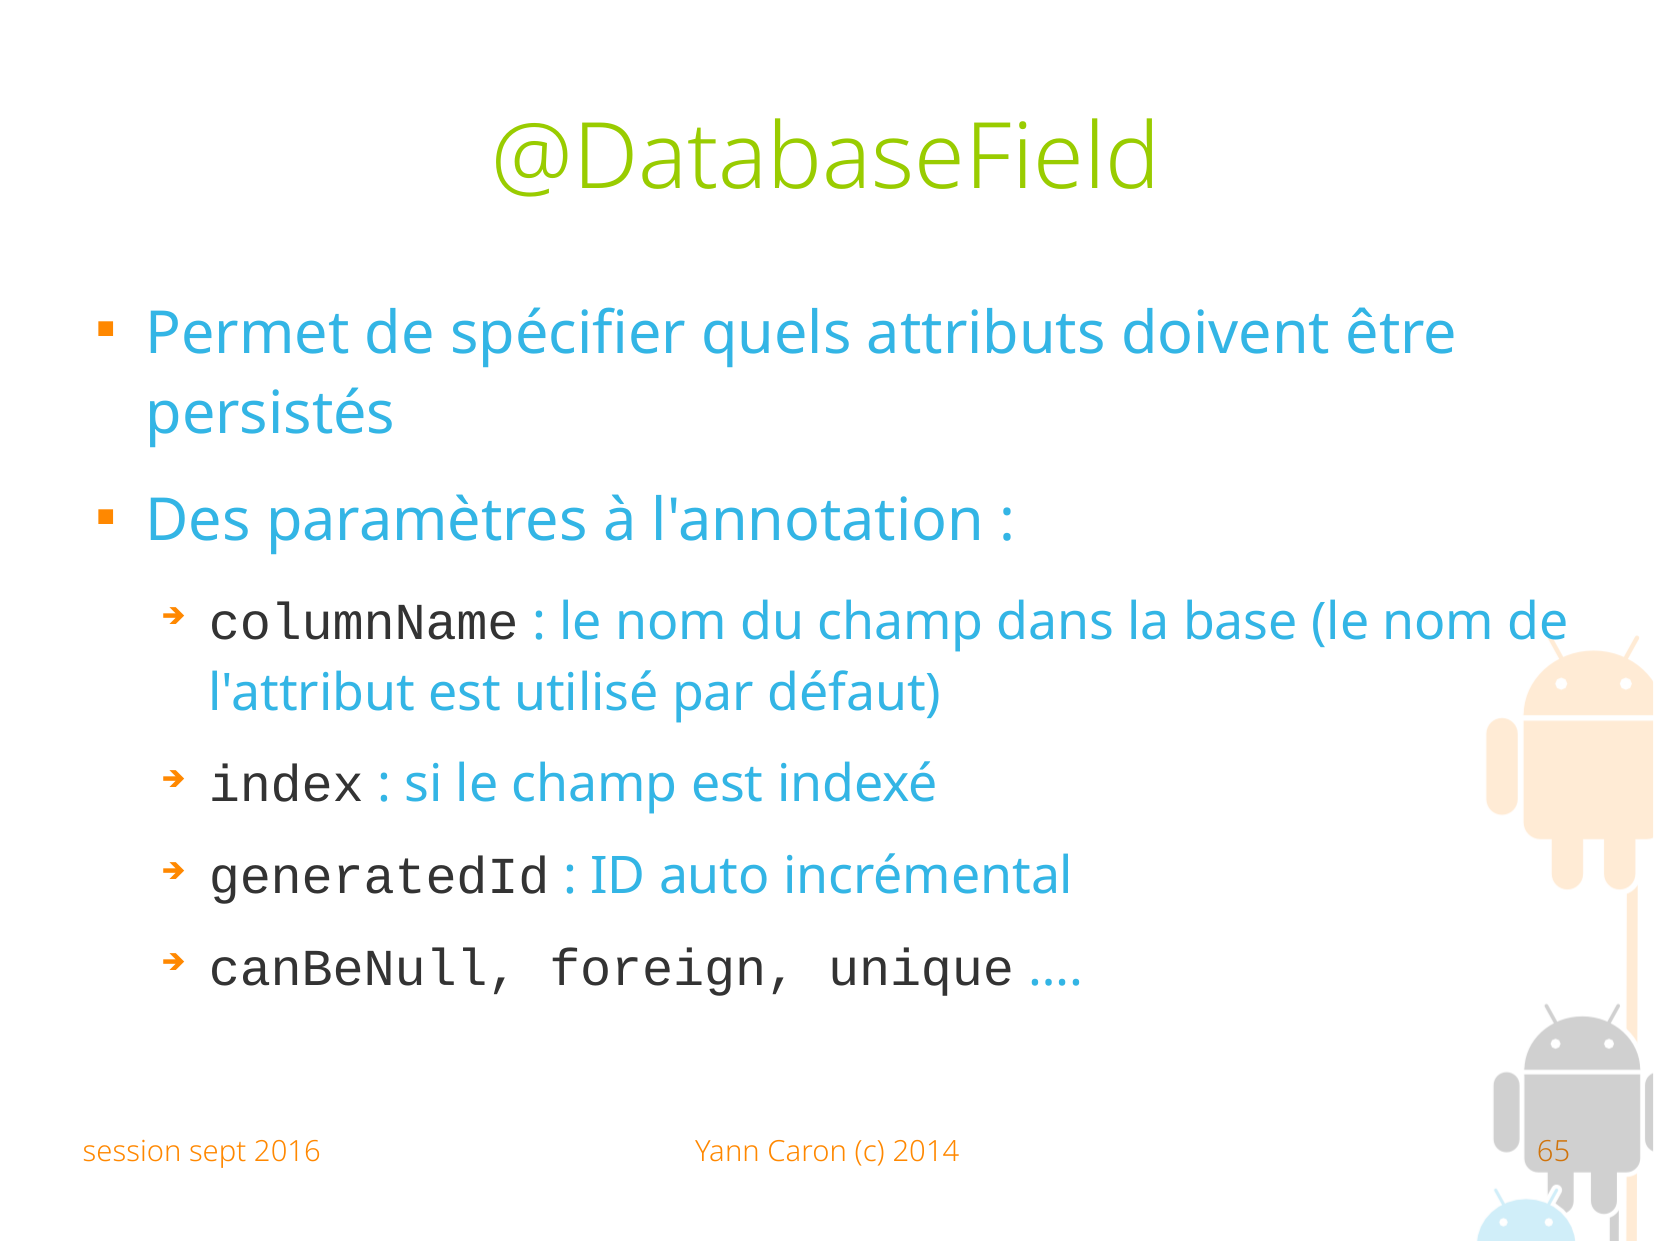

# @DatabaseField
Permet de spécifier quels attributs doivent être persistés
Des paramètres à l'annotation :
columnName : le nom du champ dans la base (le nom de l'attribut est utilisé par défaut)
index : si le champ est indexé
generatedId : ID auto incrémental
canBeNull, foreign, unique ….
session sept 2016
Yann Caron (c) 2014
65